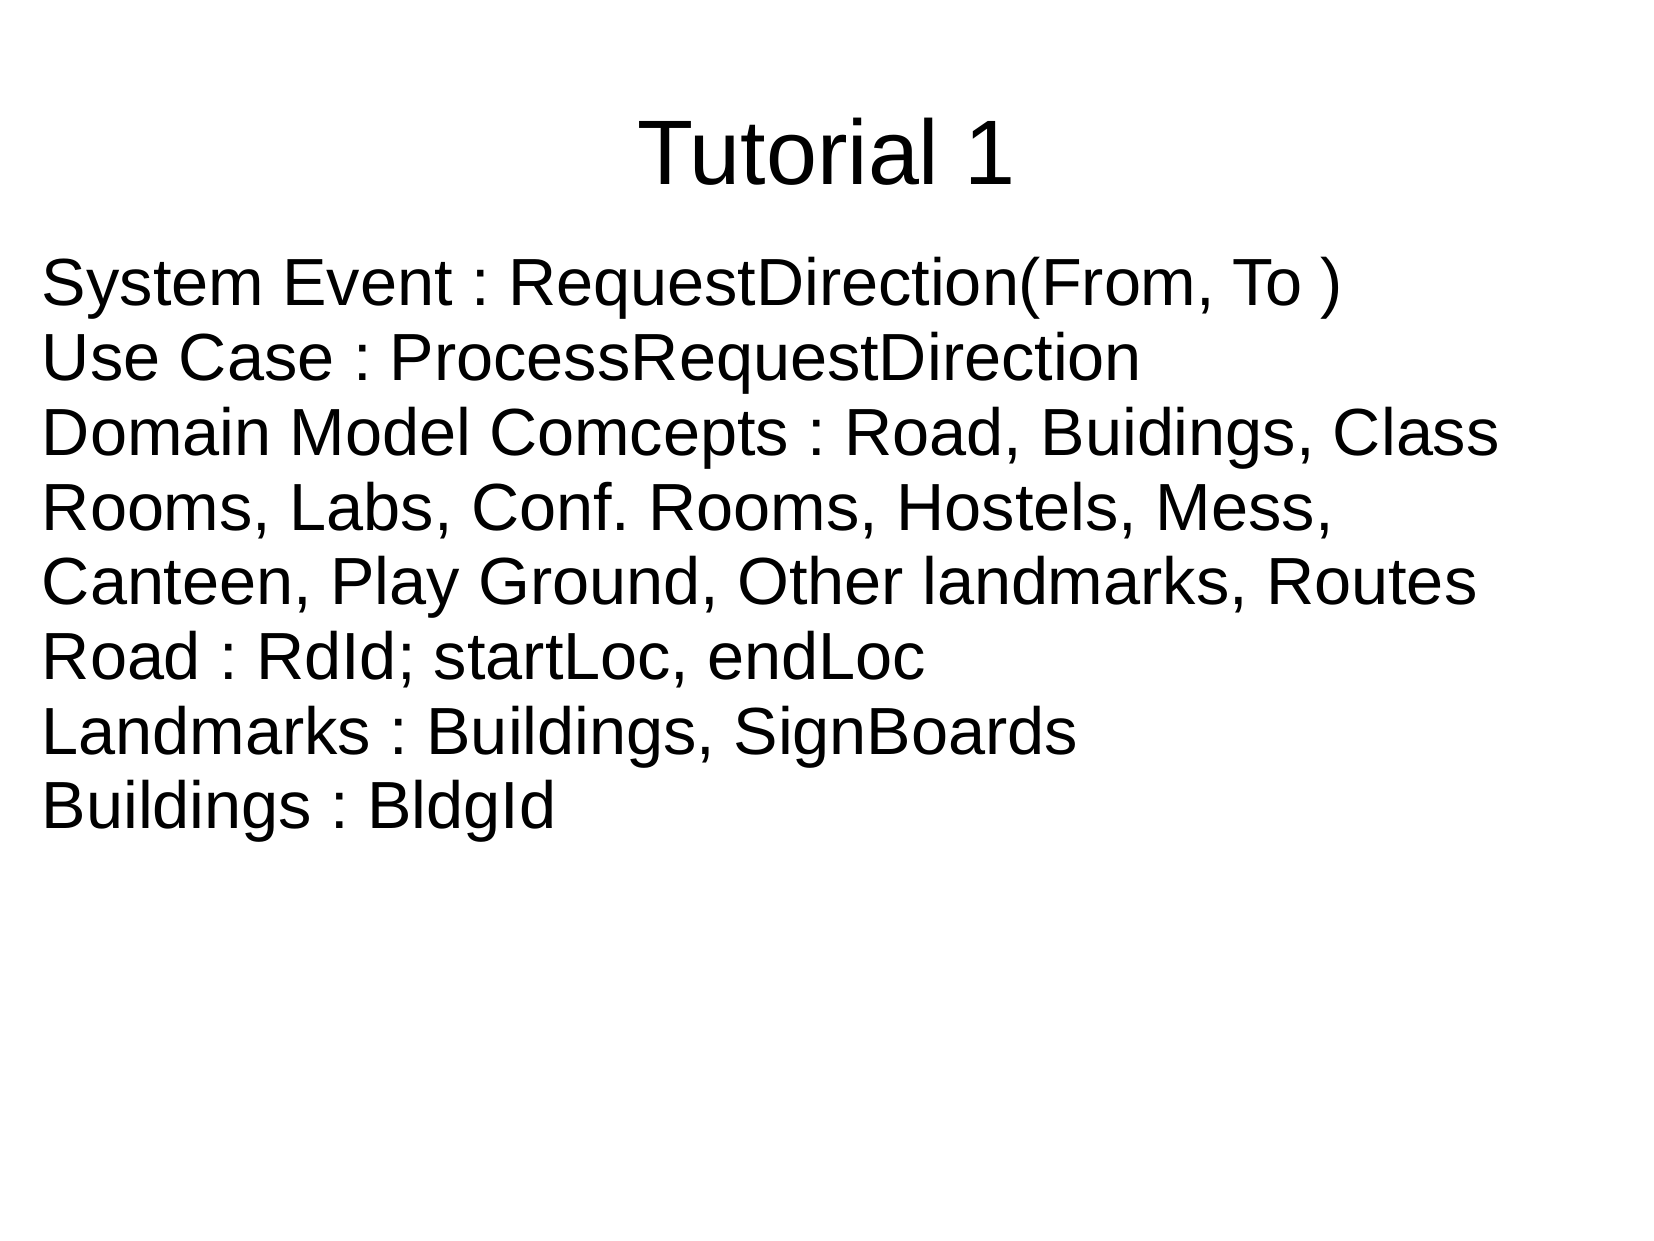

# Tutorial 1
System Event : RequestDirection(From, To )
Use Case : ProcessRequestDirection
Domain Model Comcepts : Road, Buidings, Class Rooms, Labs, Conf. Rooms, Hostels, Mess, Canteen, Play Ground, Other landmarks, Routes
Road : RdId; startLoc, endLoc
Landmarks : Buildings, SignBoards
Buildings : BldgId